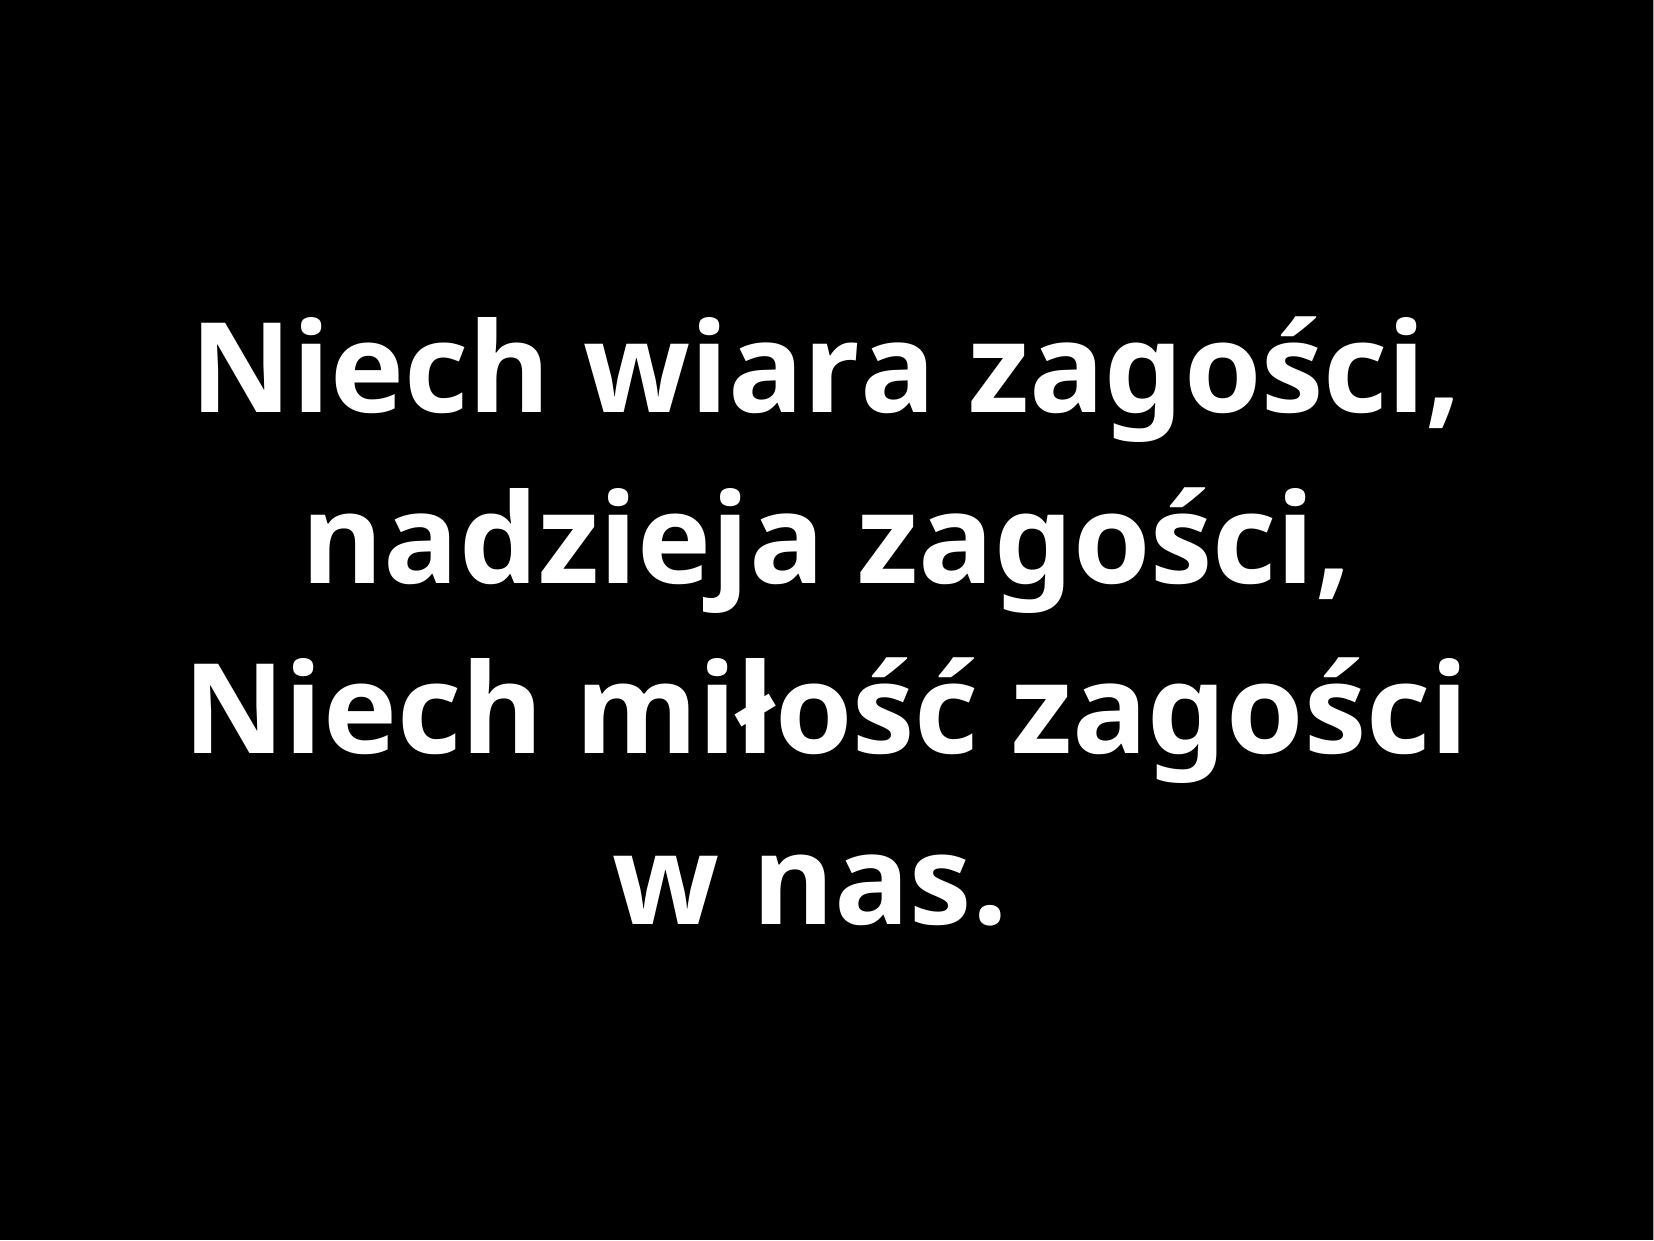

# Niech wiara zagości,
nadzieja zagości,
Niech miłość zagości
w nas.